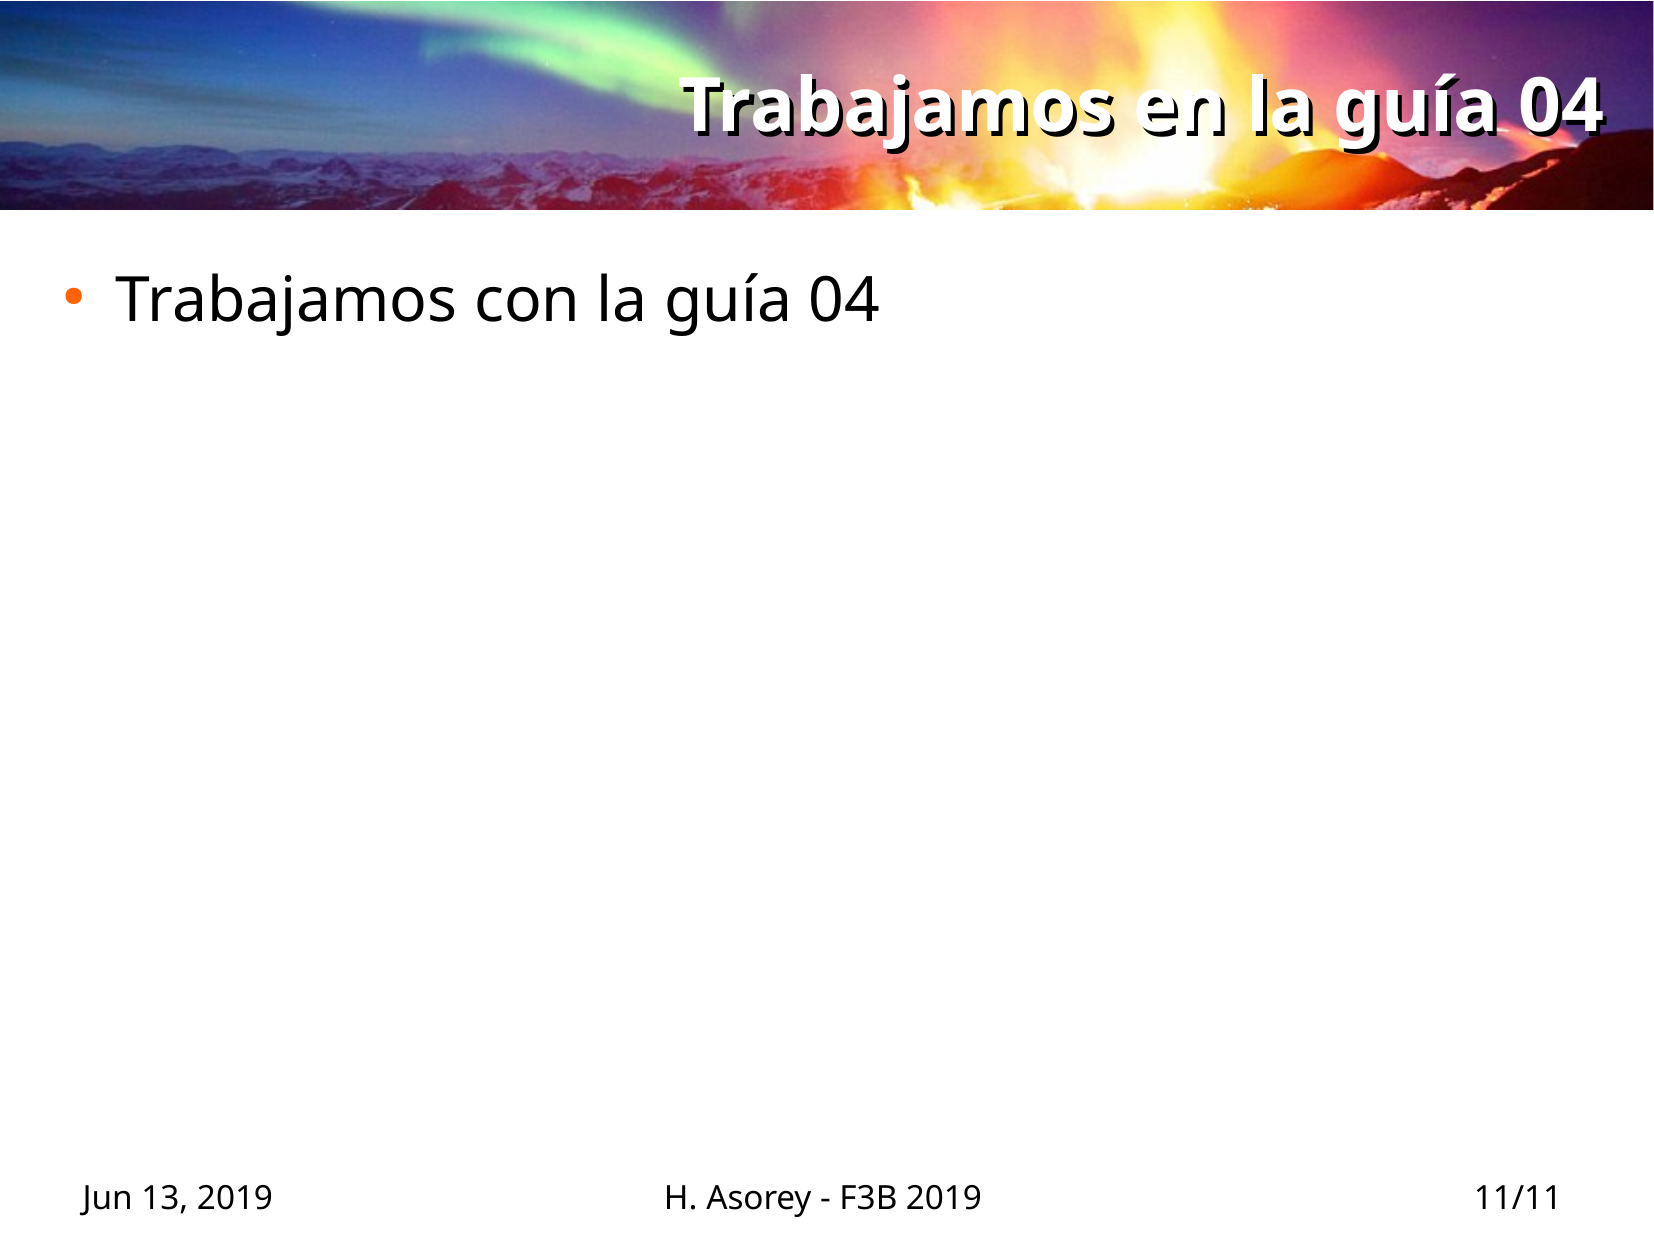

# Trabajamos en la guía 04
Trabajamos con la guía 04
Jun 13, 2019
H. Asorey - F3B 2019
11